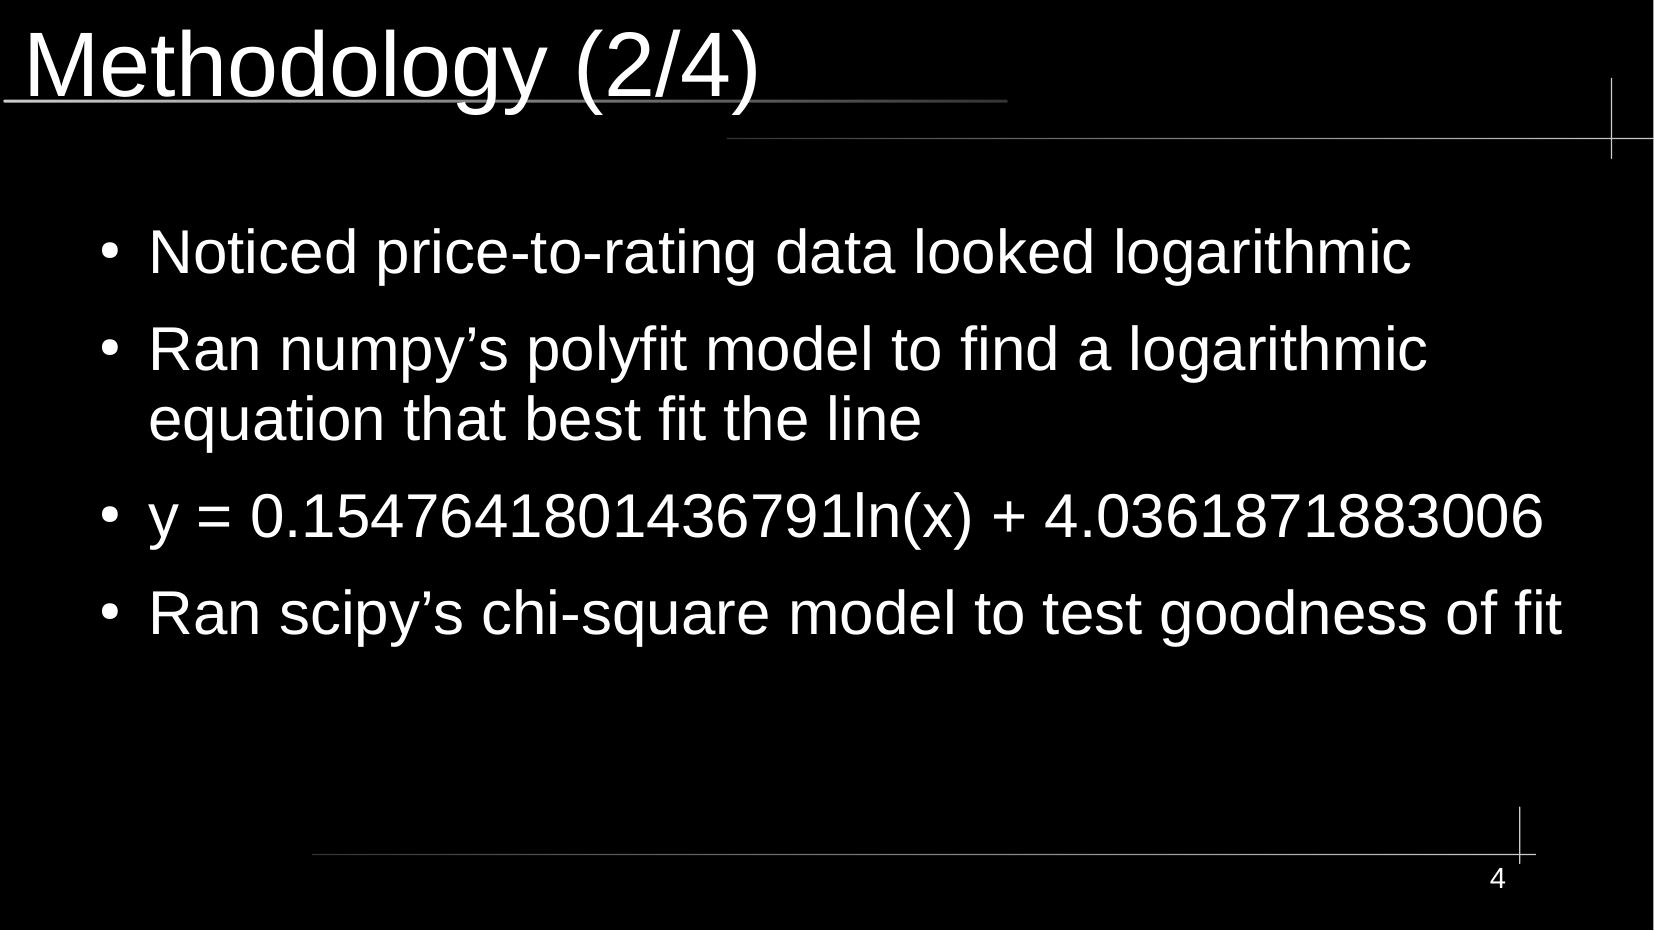

# Methodology (2/4)
Noticed price-to-rating data looked logarithmic
Ran numpy’s polyfit model to find a logarithmic equation that best fit the line
y = 0.1547641801436791ln(x) + 4.0361871883006
Ran scipy’s chi-square model to test goodness of fit
4